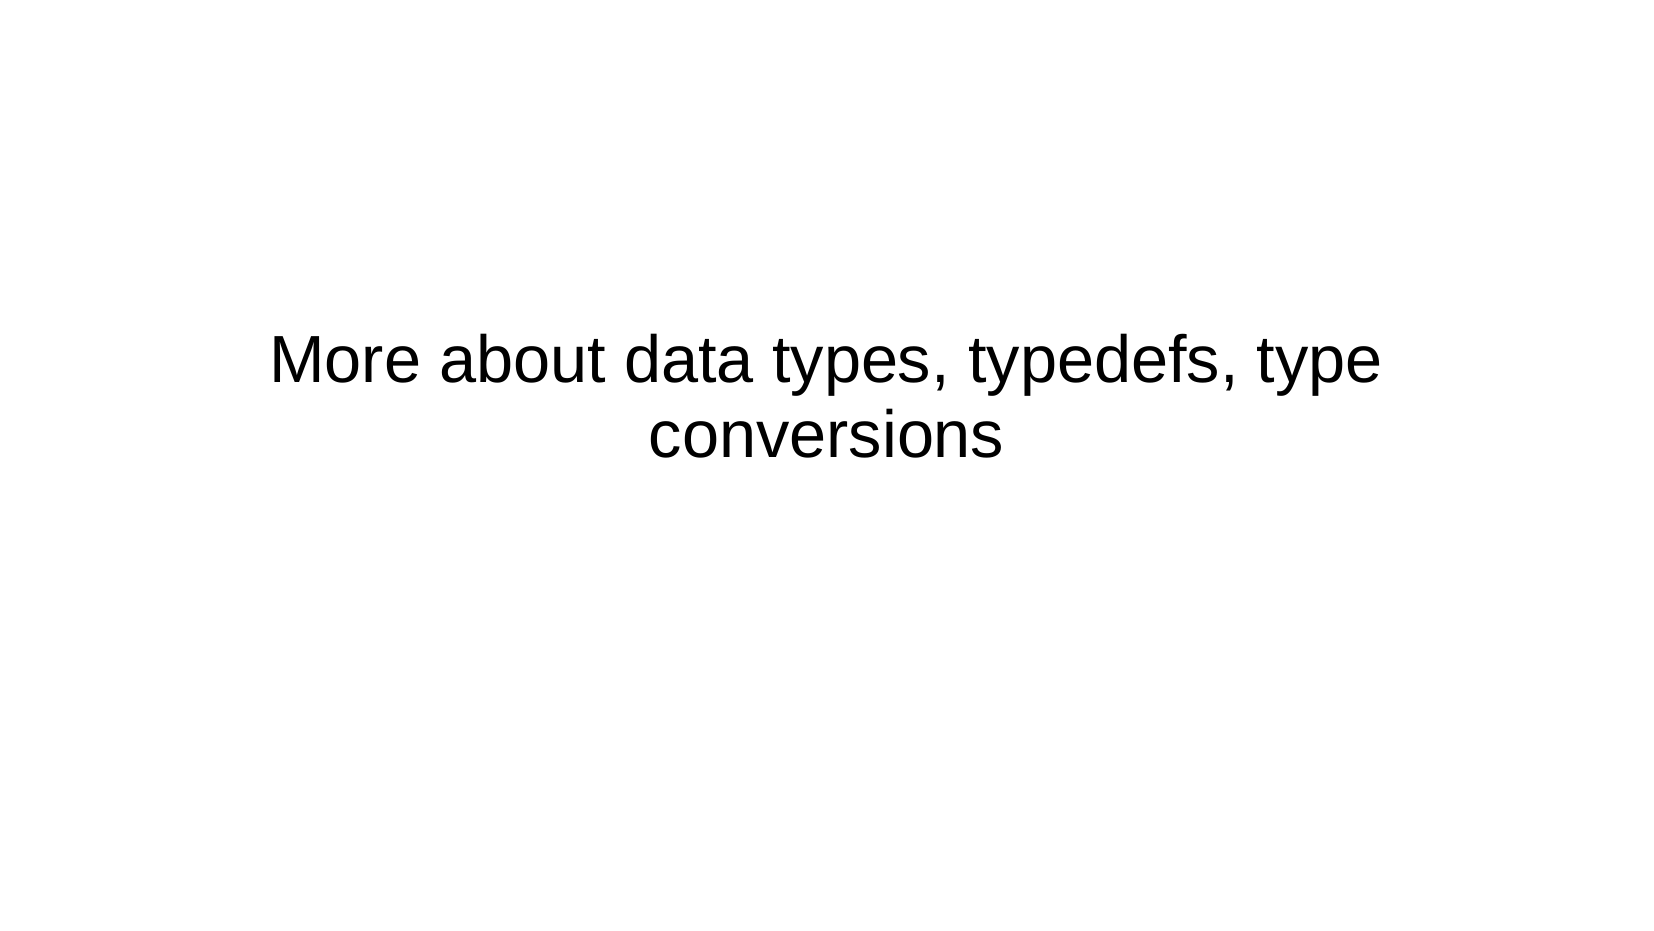

# More about data types, typedefs, type conversions